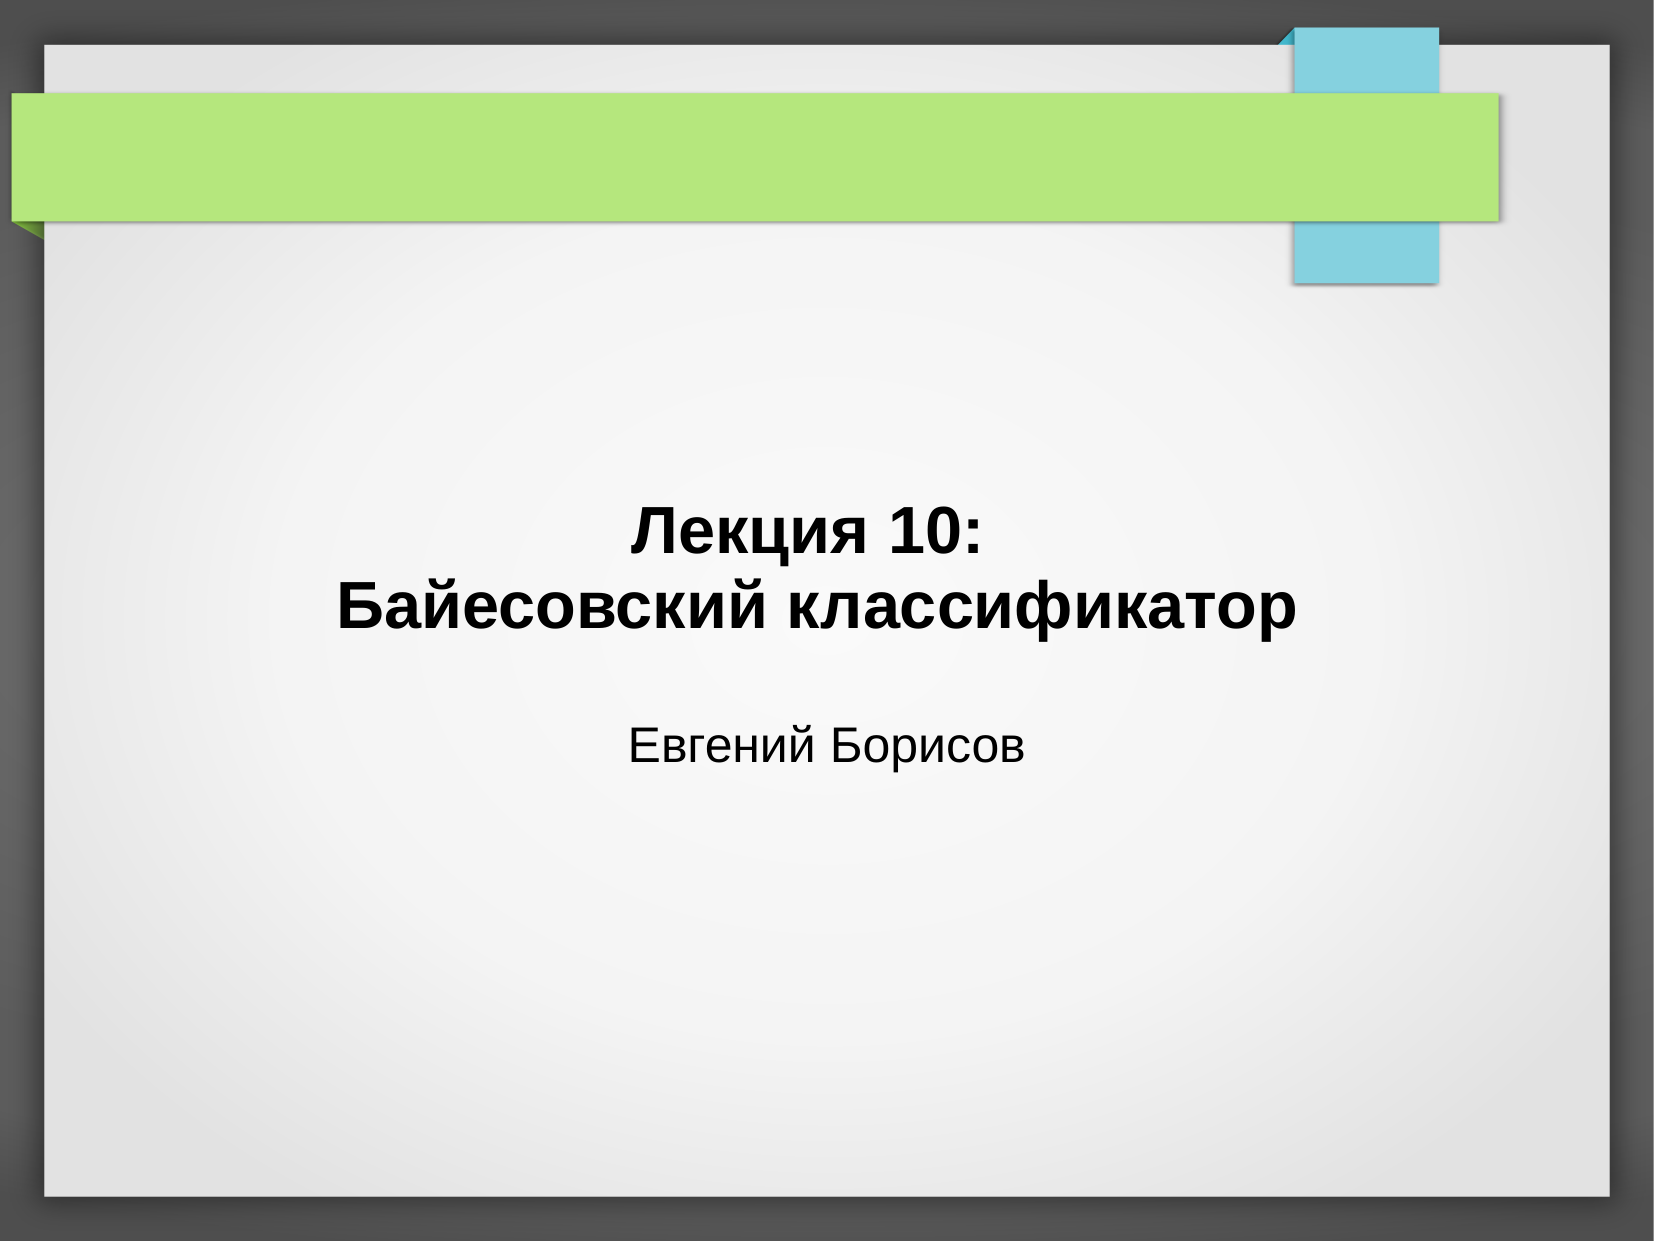

# Лекция 10:
Байесовский классификатор
Евгений Борисов